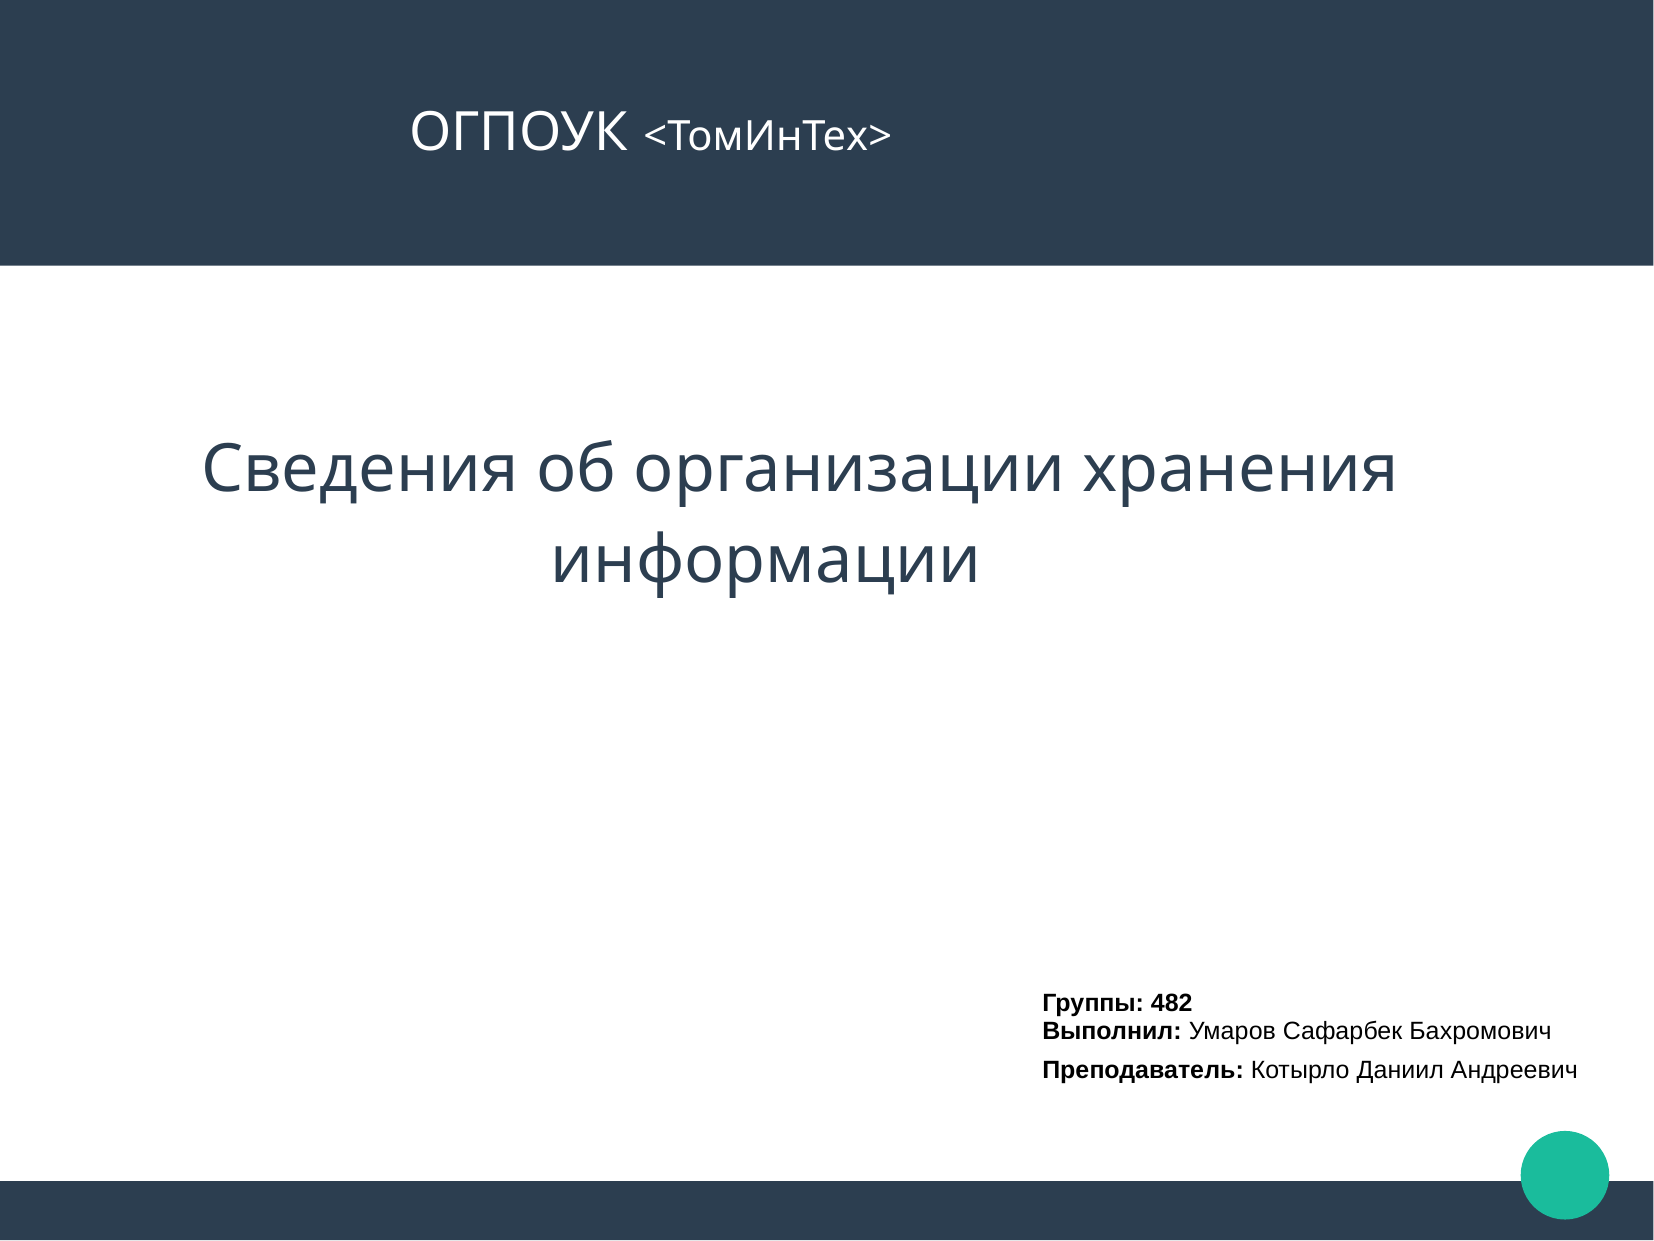

# ОГПОУК <ТомИнТех>
Cведения об организации хранения информации
Группы: 482
Выполнил: Умаров Сафарбек Бахромович
Преподаватель: Котырло Даниил Андреевич